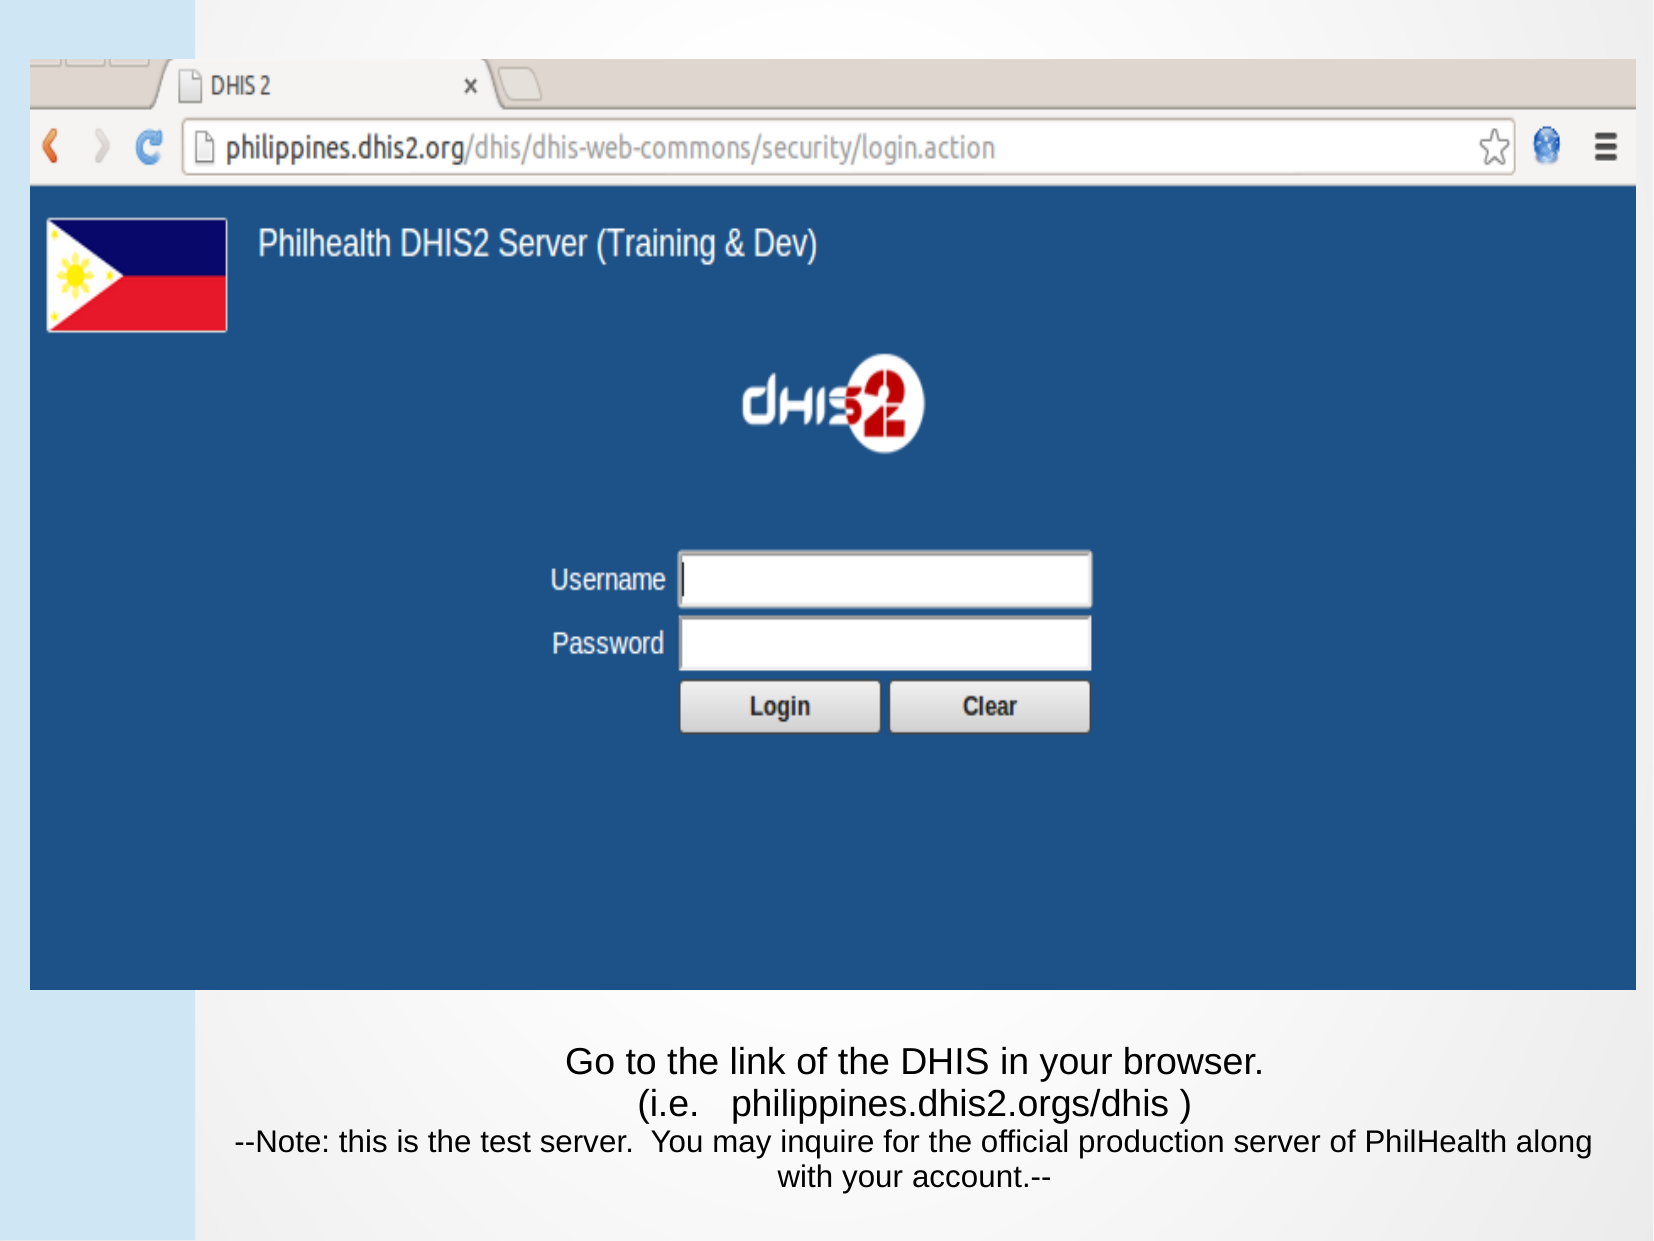

I.
A
C
C
E
S
S
# Go to the link of the DHIS in your browser.
(i.e. philippines.dhis2.orgs/dhis )
--Note: this is the test server. You may inquire for the official production server of PhilHealth along with your account.--